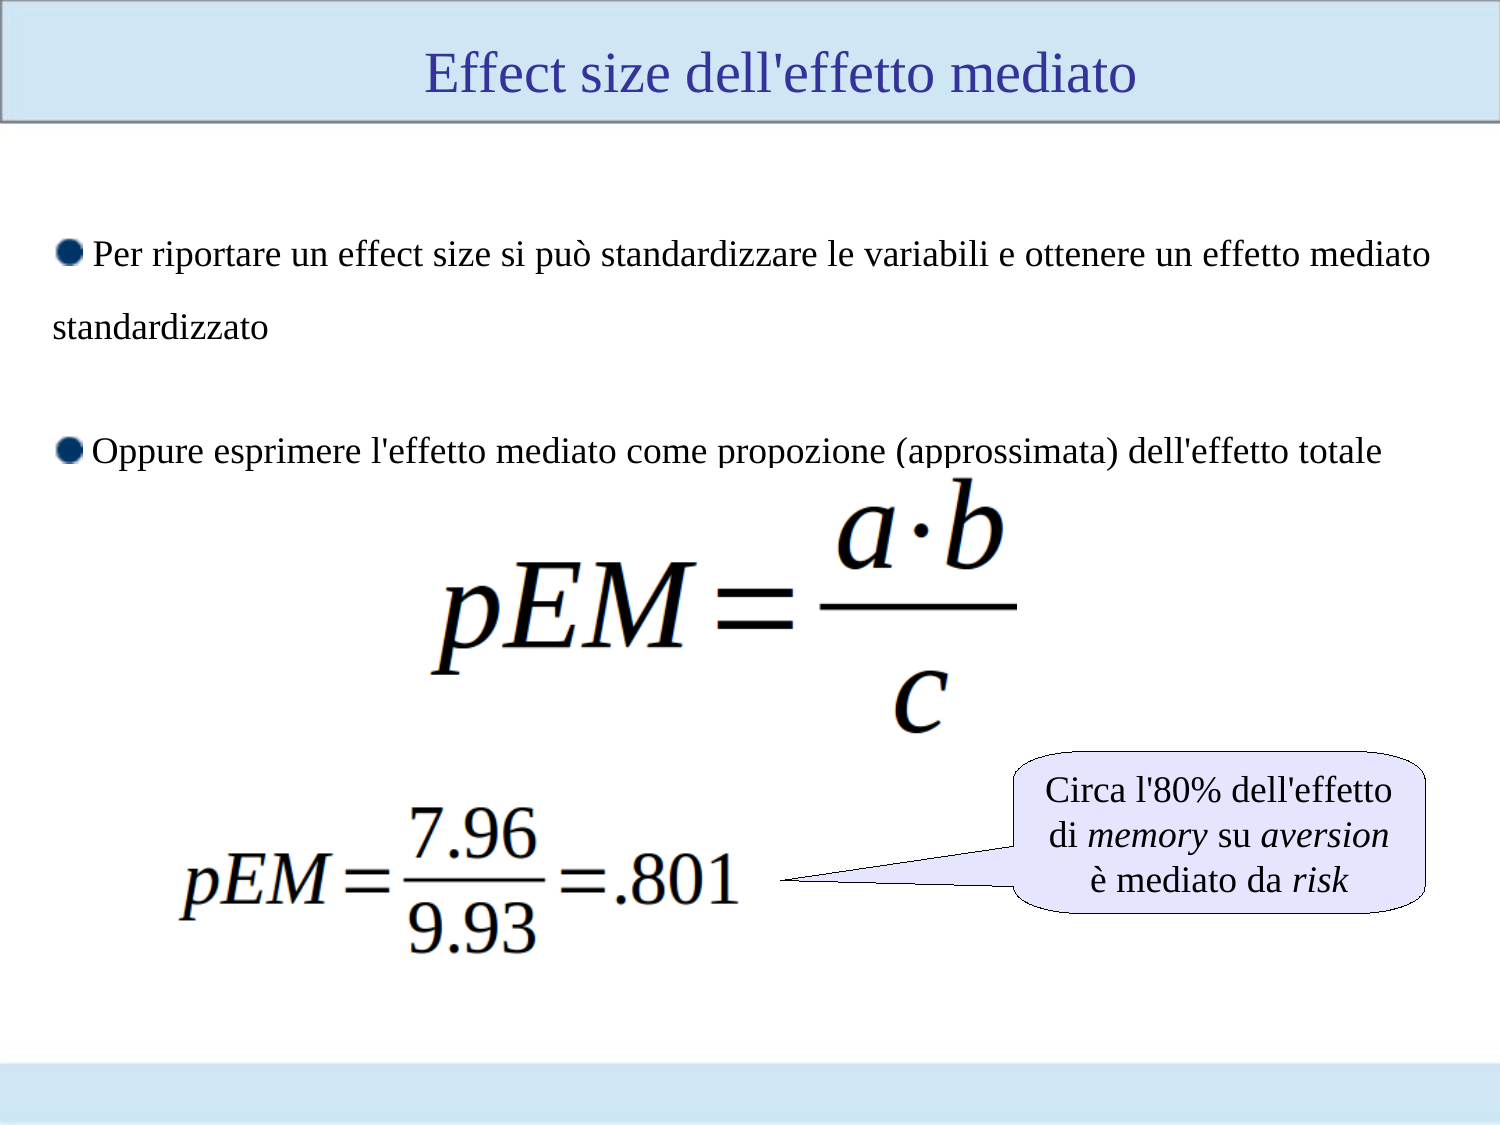

# Effect size dell'effetto mediato
 Per riportare un effect size si può standardizzare le variabili e ottenere un effetto mediato standardizzato
 Oppure esprimere l'effetto mediato come propozione (approssimata) dell'effetto totale
Circa l'80% dell'effetto di memory su aversion è mediato da risk